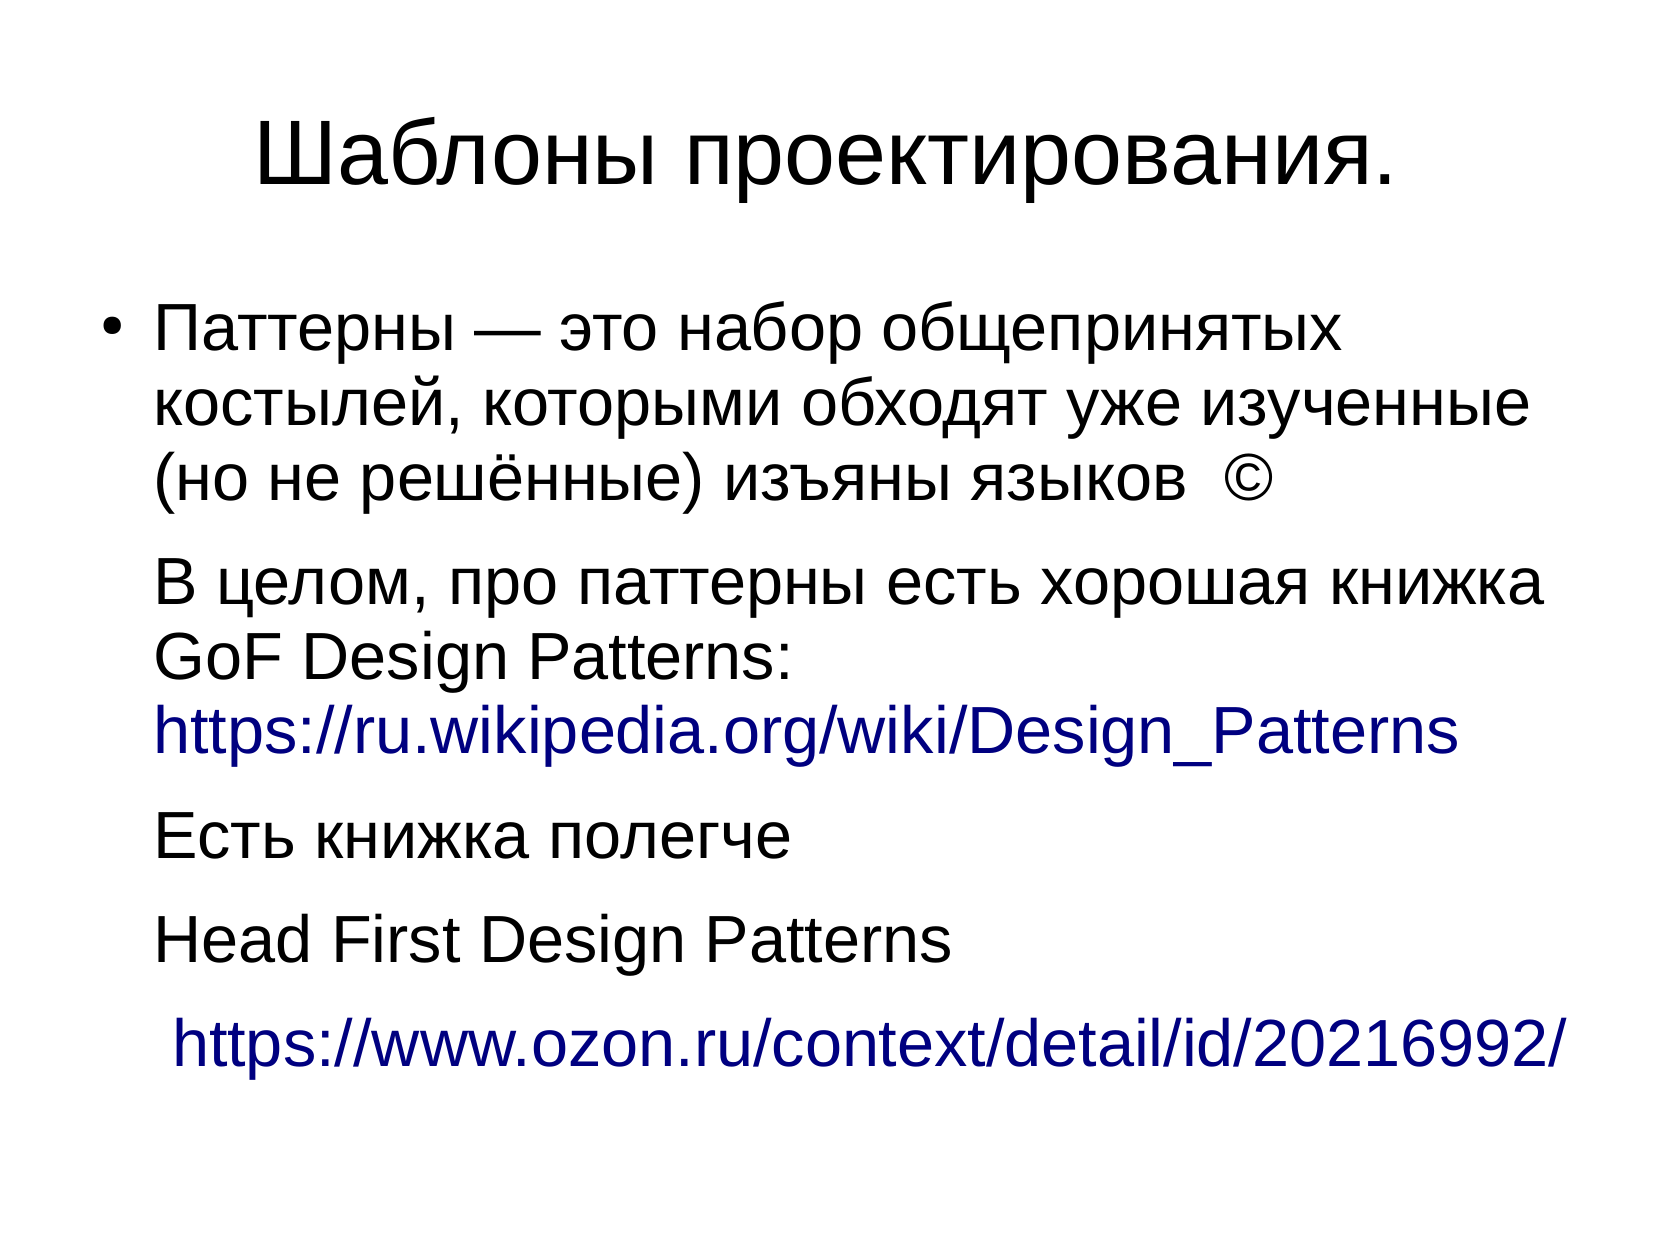

# Шаблоны проектирования.
Паттерны — это набор общепринятых костылей, которыми обходят уже изученные (но не решённые) изъяны языков ©
В целом, про паттерны есть хорошая книжка
GoF Design Patterns: https://ru.wikipedia.org/wiki/Design_Patterns
Есть книжка полегче
Head First Design Patterns
 https://www.ozon.ru/context/detail/id/20216992/